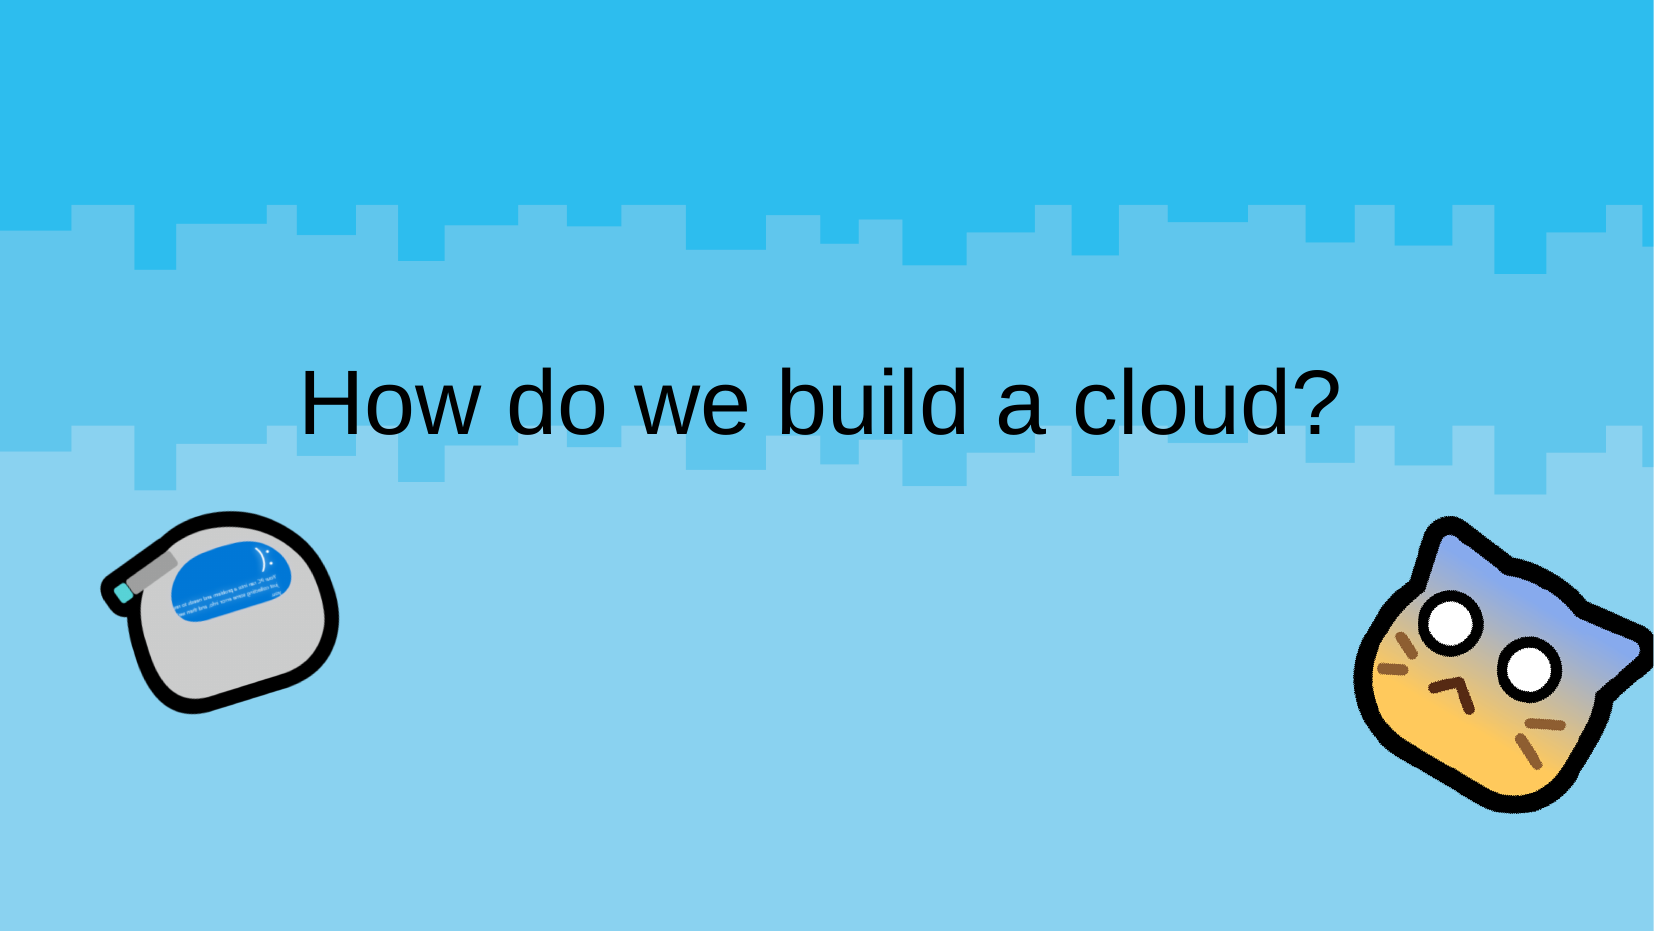

# How do we build a cloud?